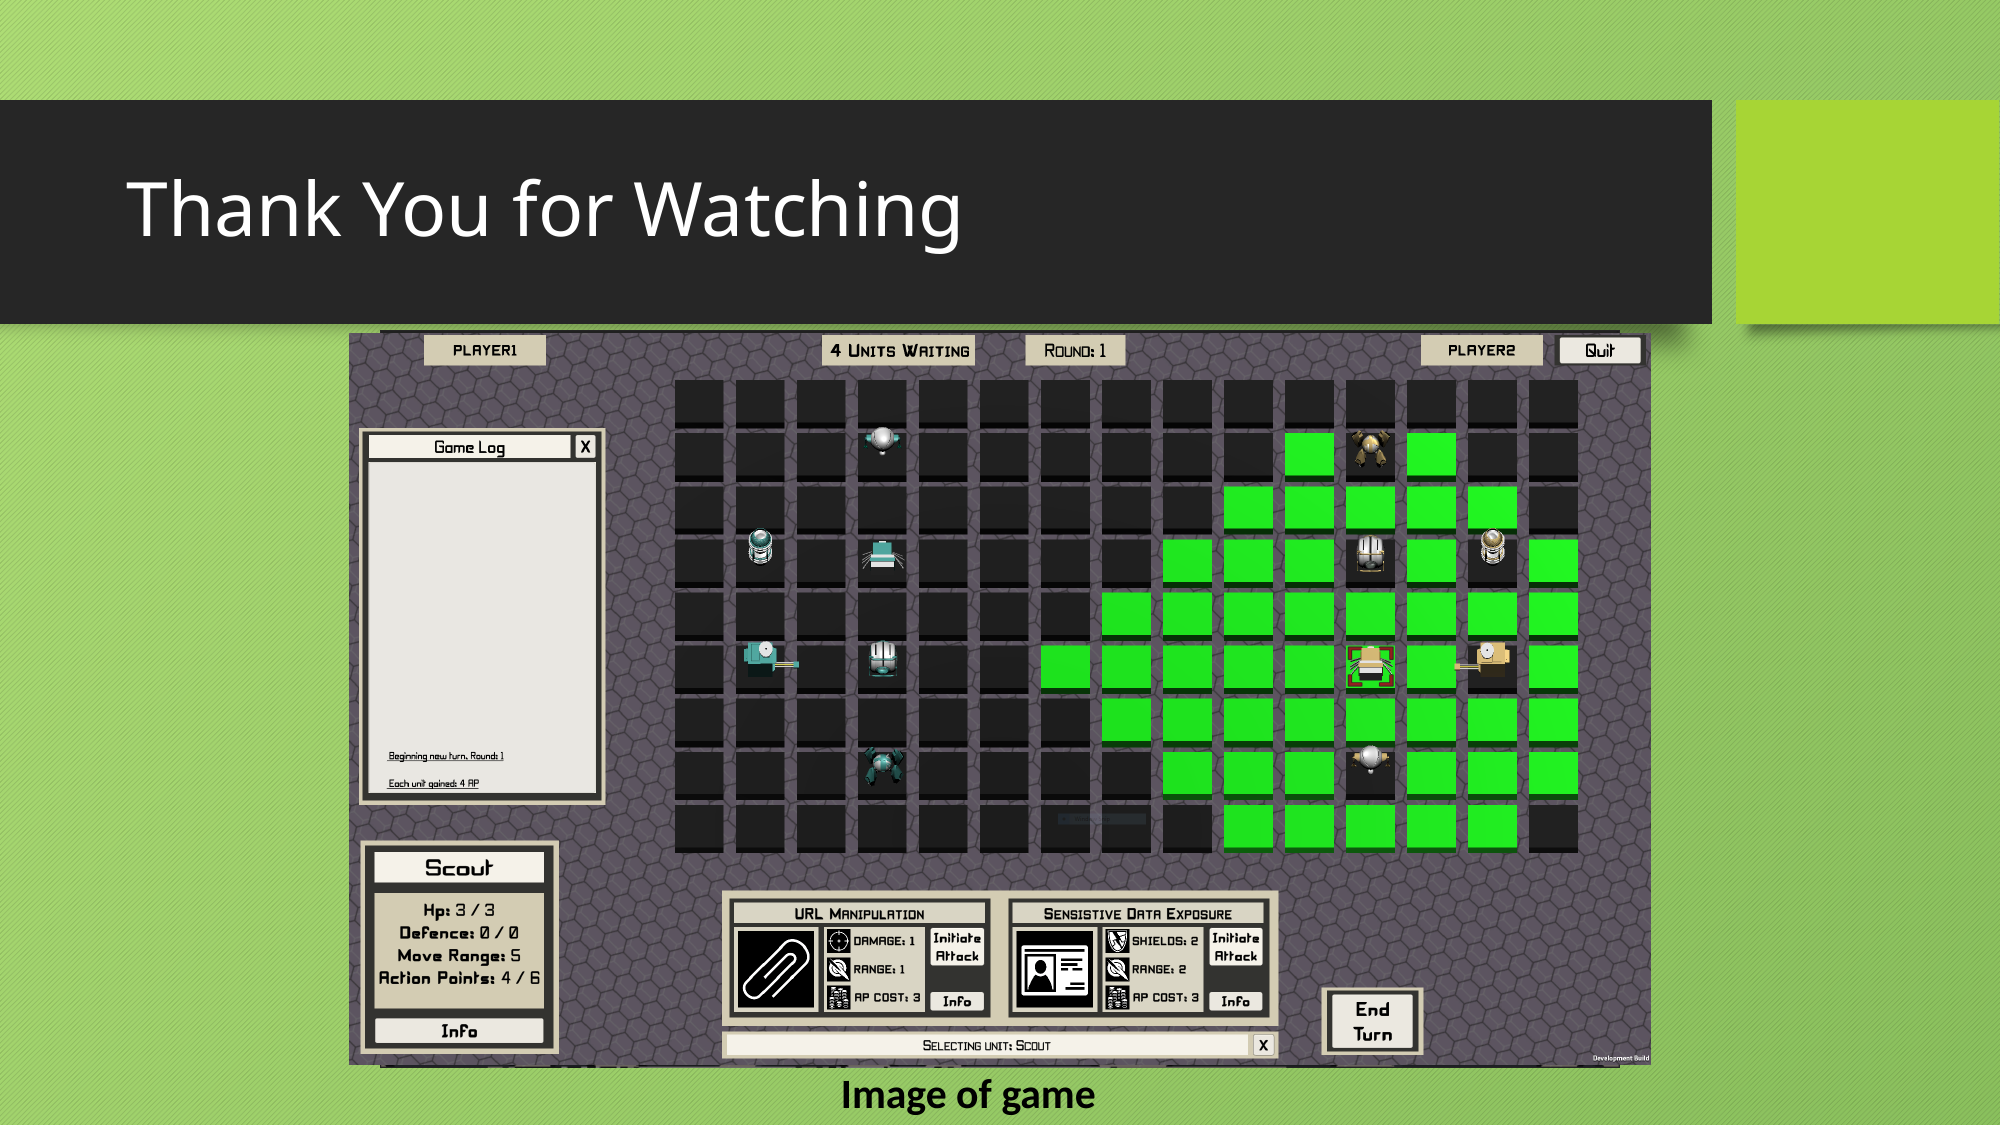

# Thank You for Watching
Image of game